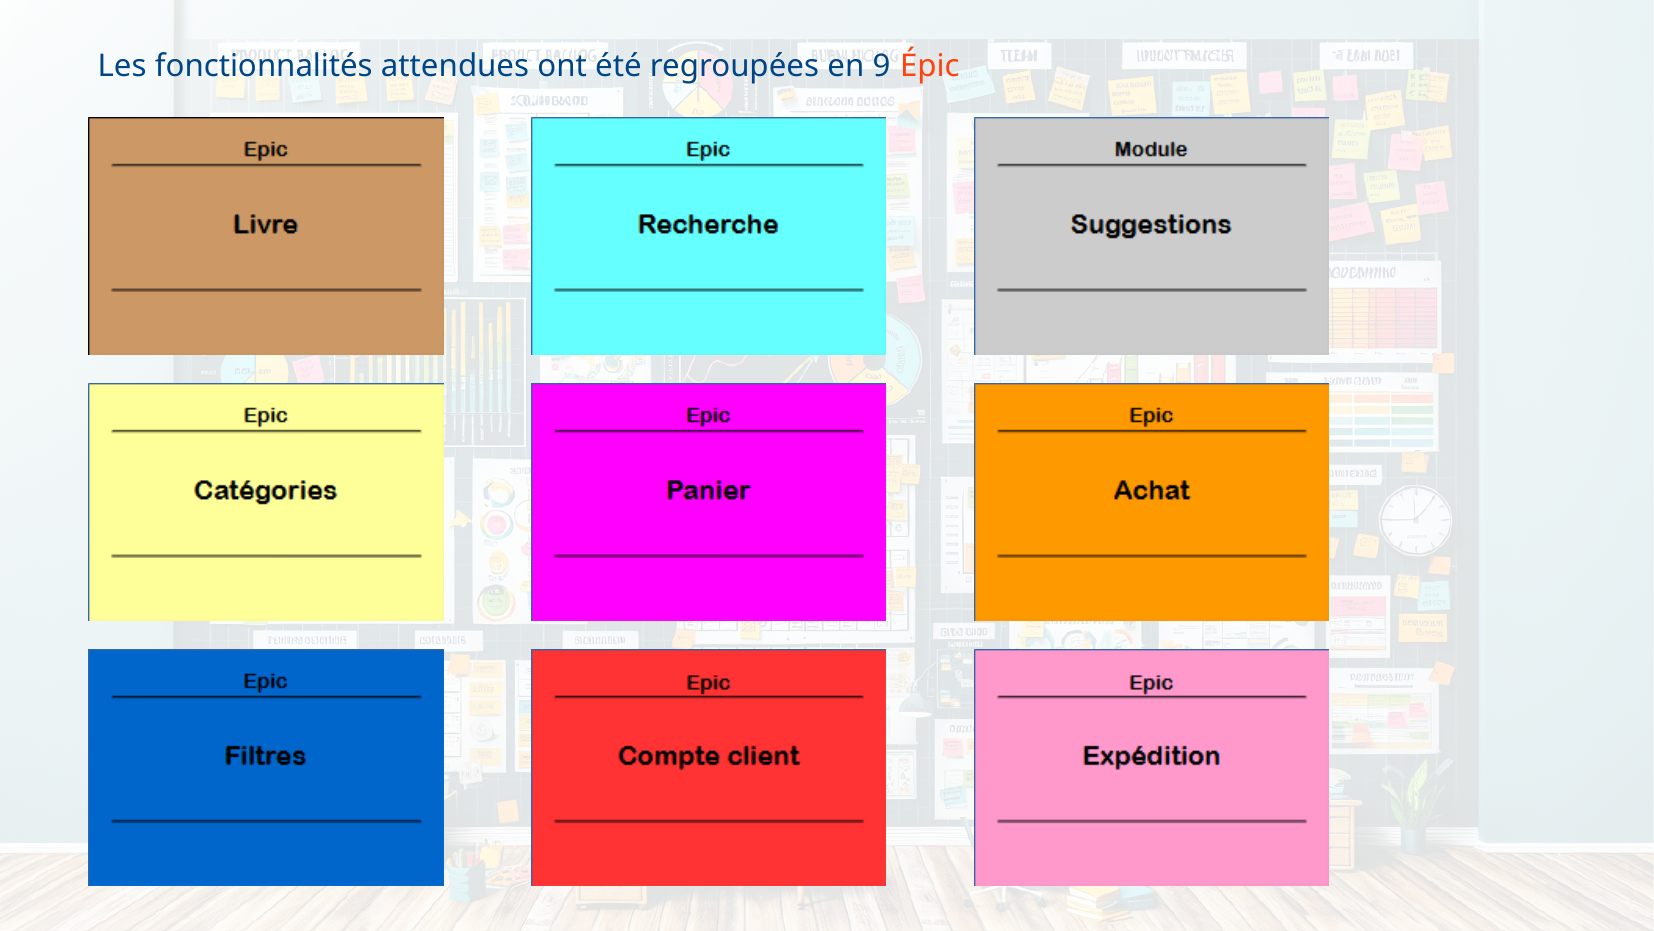

Les fonctionnalités attendues ont été regroupées en 9 Épic